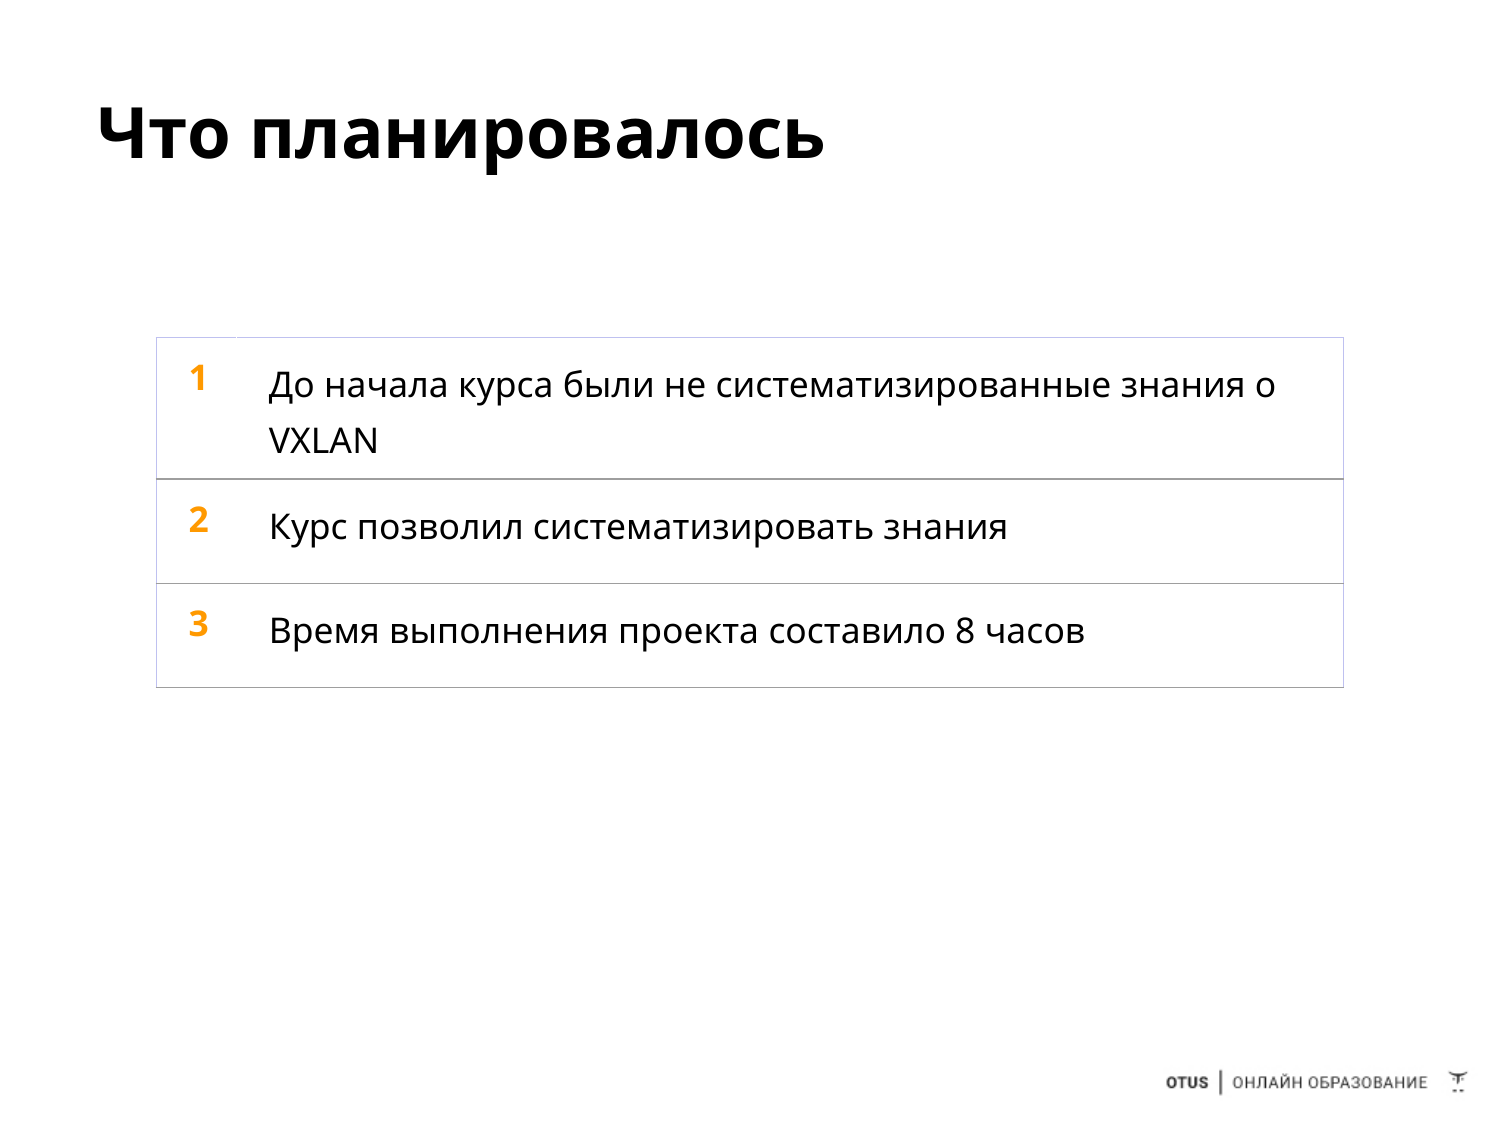

# Что планировалось
| 1 | До начала курса были не систематизированные знания о VXLAN |
| --- | --- |
| 2 | Курс позволил систематизировать знания |
| 3 | Время выполнения проекта составило 8 часов |